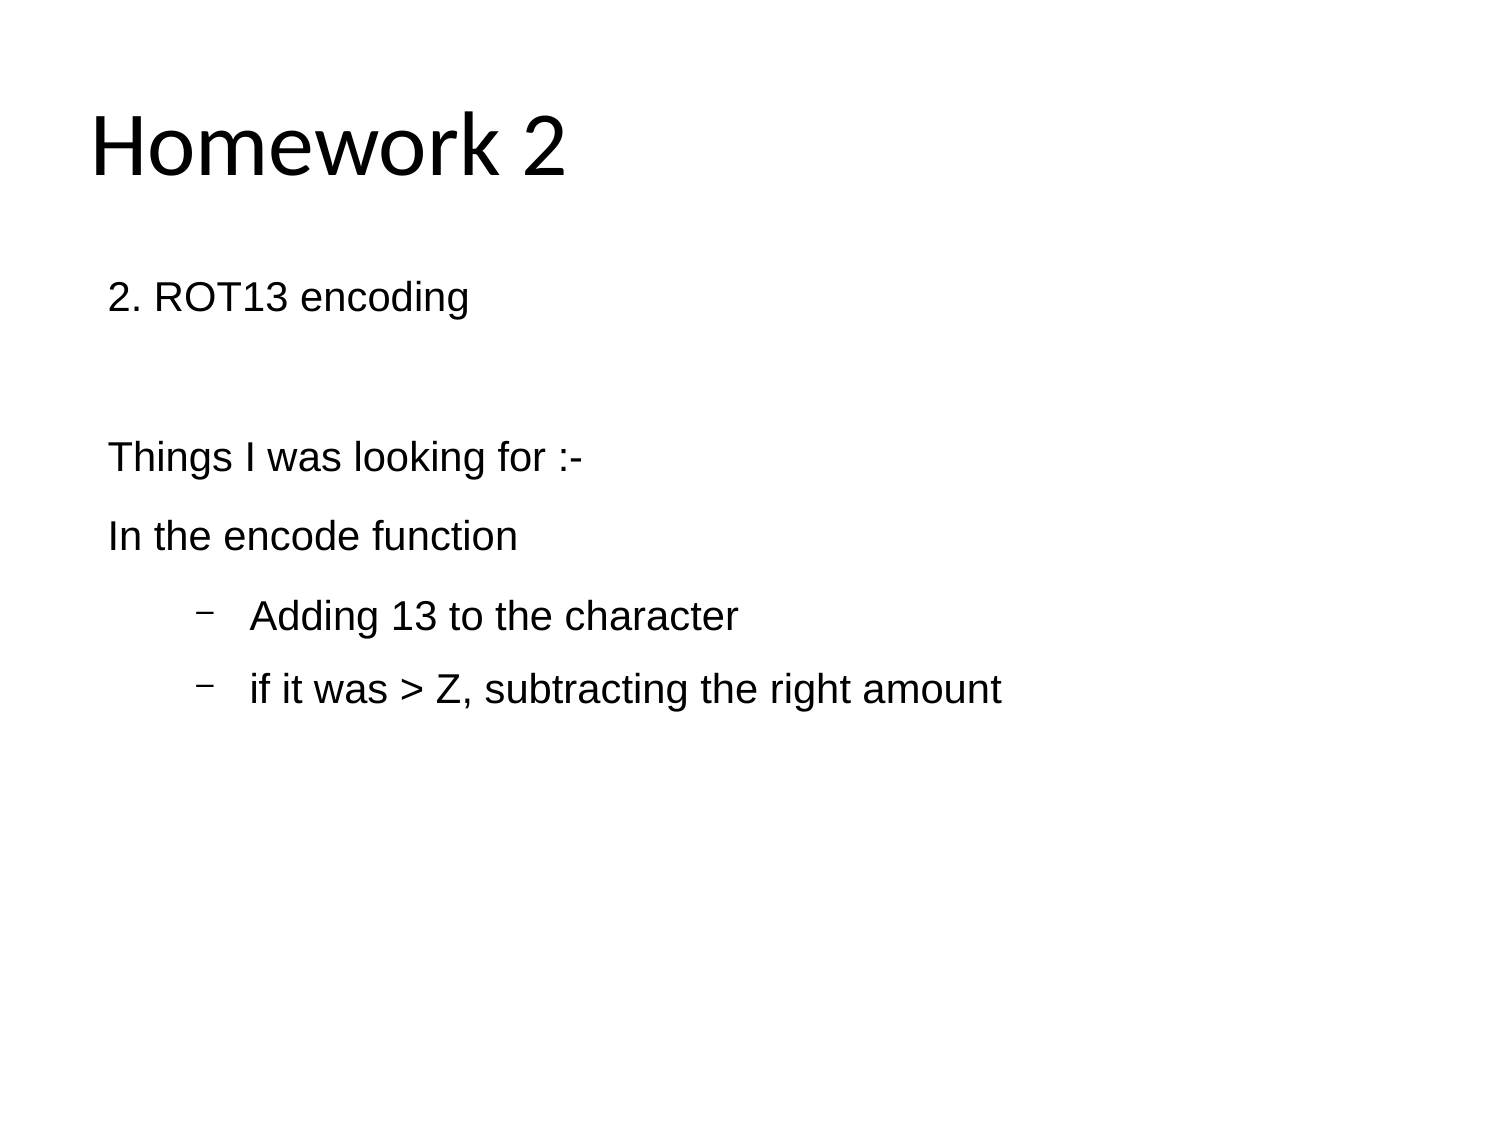

# Homework 2
2. ROT13 encoding
Things I was looking for :-
In the encode function
Adding 13 to the character
if it was > Z, subtracting the right amount